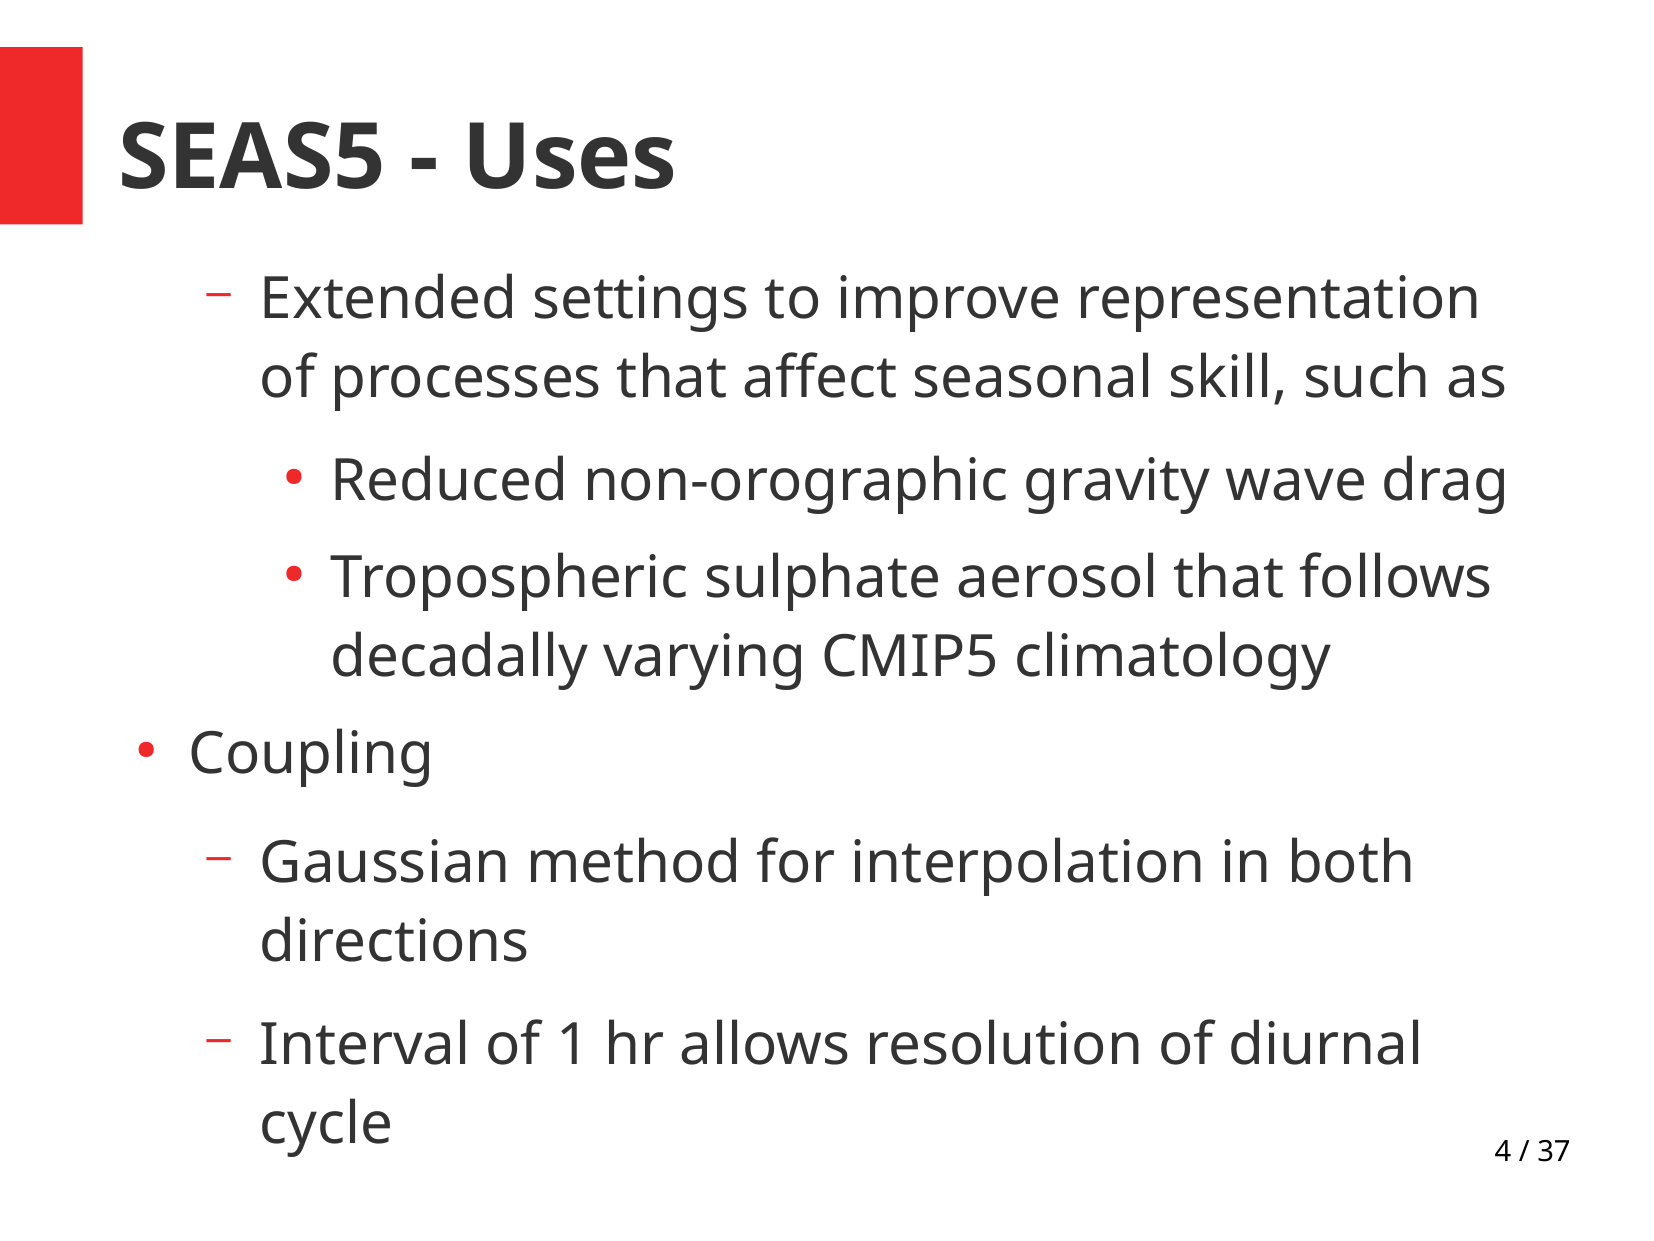

# SEAS5 - Uses
Extended settings to improve representation of processes that affect seasonal skill, such as
Reduced non-orographic gravity wave drag
Tropospheric sulphate aerosol that follows decadally varying CMIP5 climatology
Coupling
Gaussian method for interpolation in both directions
Interval of 1 hr allows resolution of diurnal cycle
4